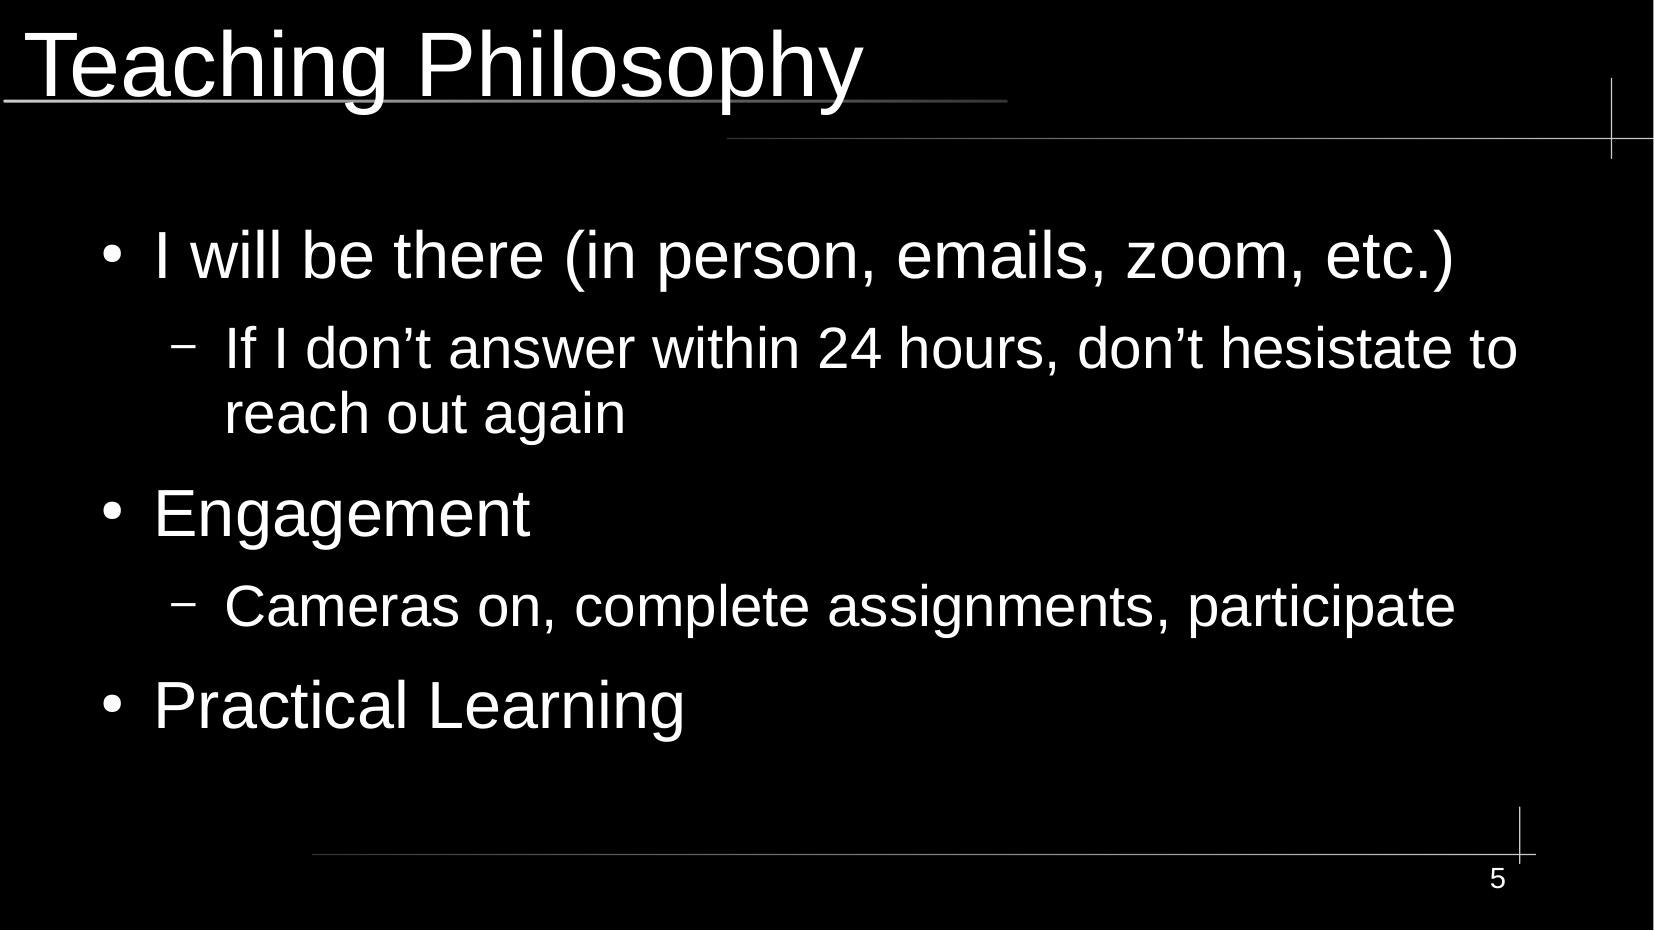

# Teaching Philosophy
I will be there (in person, emails, zoom, etc.)
If I don’t answer within 24 hours, don’t hesistate to reach out again
Engagement
Cameras on, complete assignments, participate
Practical Learning
5